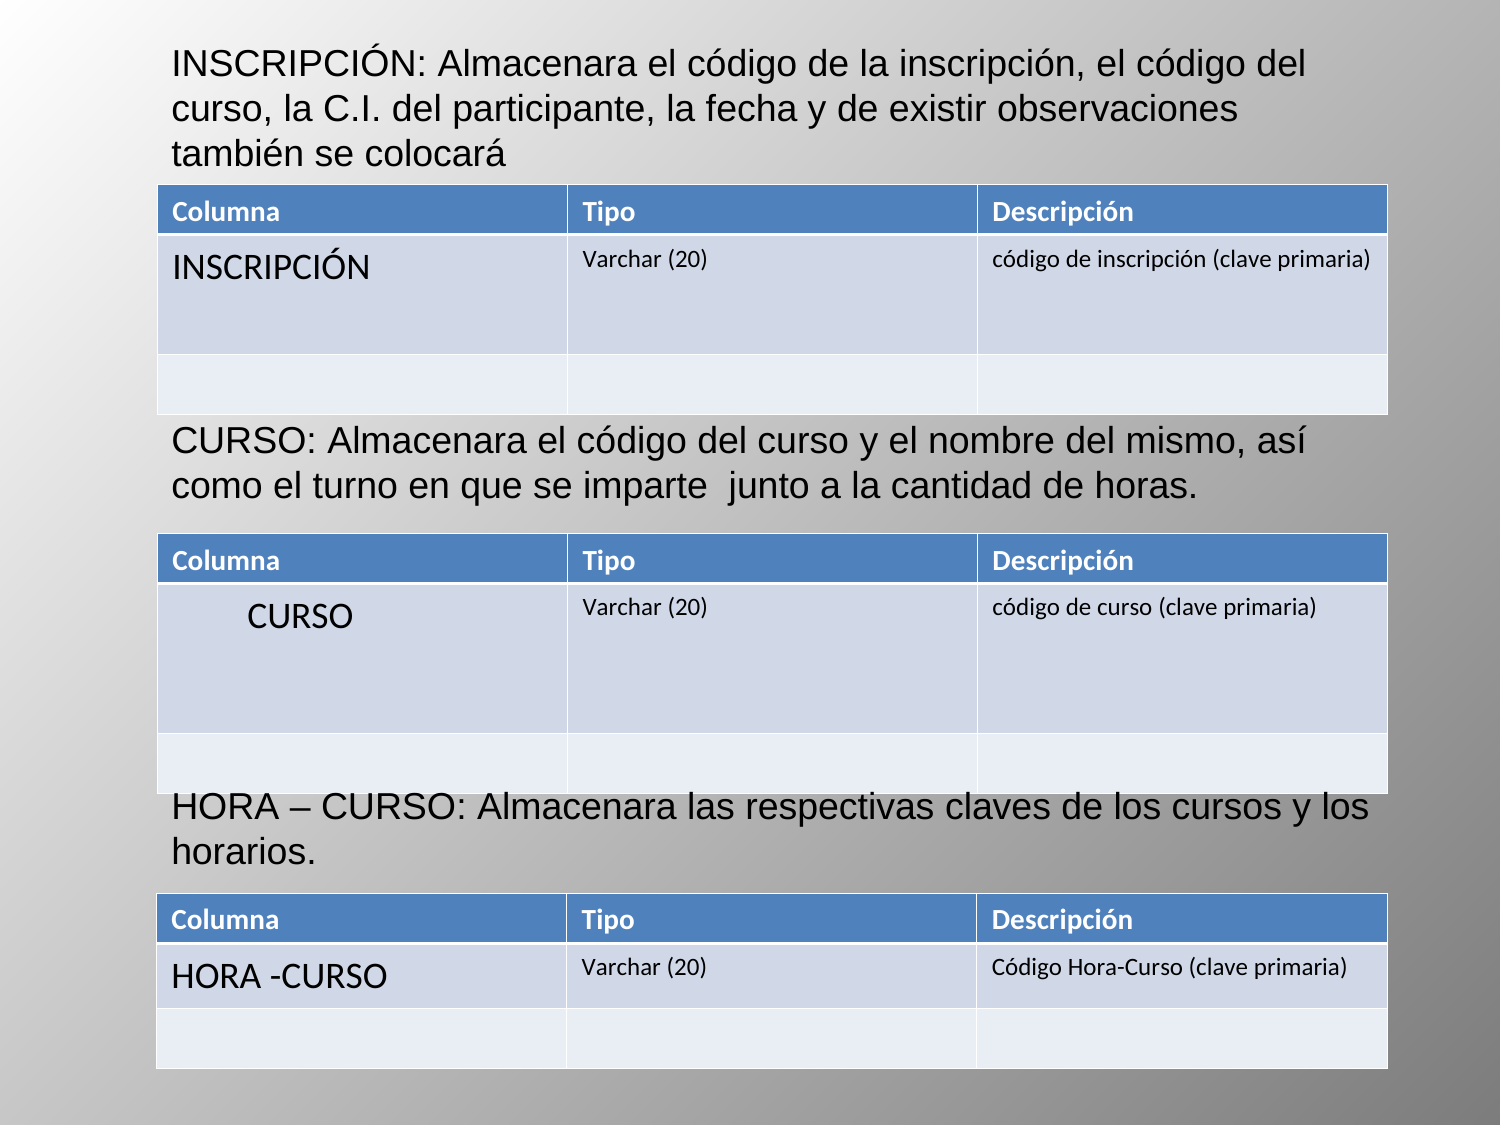

INSCRIPCIÓN: Almacenara el código de la inscripción, el código del curso, la C.I. del participante, la fecha y de existir observaciones también se colocará
| Columna | Tipo | Descripción |
| --- | --- | --- |
| INSCRIPCIÓN | Varchar (20) | código de inscripción (clave primaria) |
| | | |
CURSO: Almacenara el código del curso y el nombre del mismo, así como el turno en que se imparte junto a la cantidad de horas.
| Columna | Tipo | Descripción |
| --- | --- | --- |
| CURSO | Varchar (20) | código de curso (clave primaria) |
| | | |
HORA – CURSO: Almacenara las respectivas claves de los cursos y los horarios.
| Columna | Tipo | Descripción |
| --- | --- | --- |
| HORA -CURSO | Varchar (20) | Código Hora-Curso (clave primaria) |
| | | |